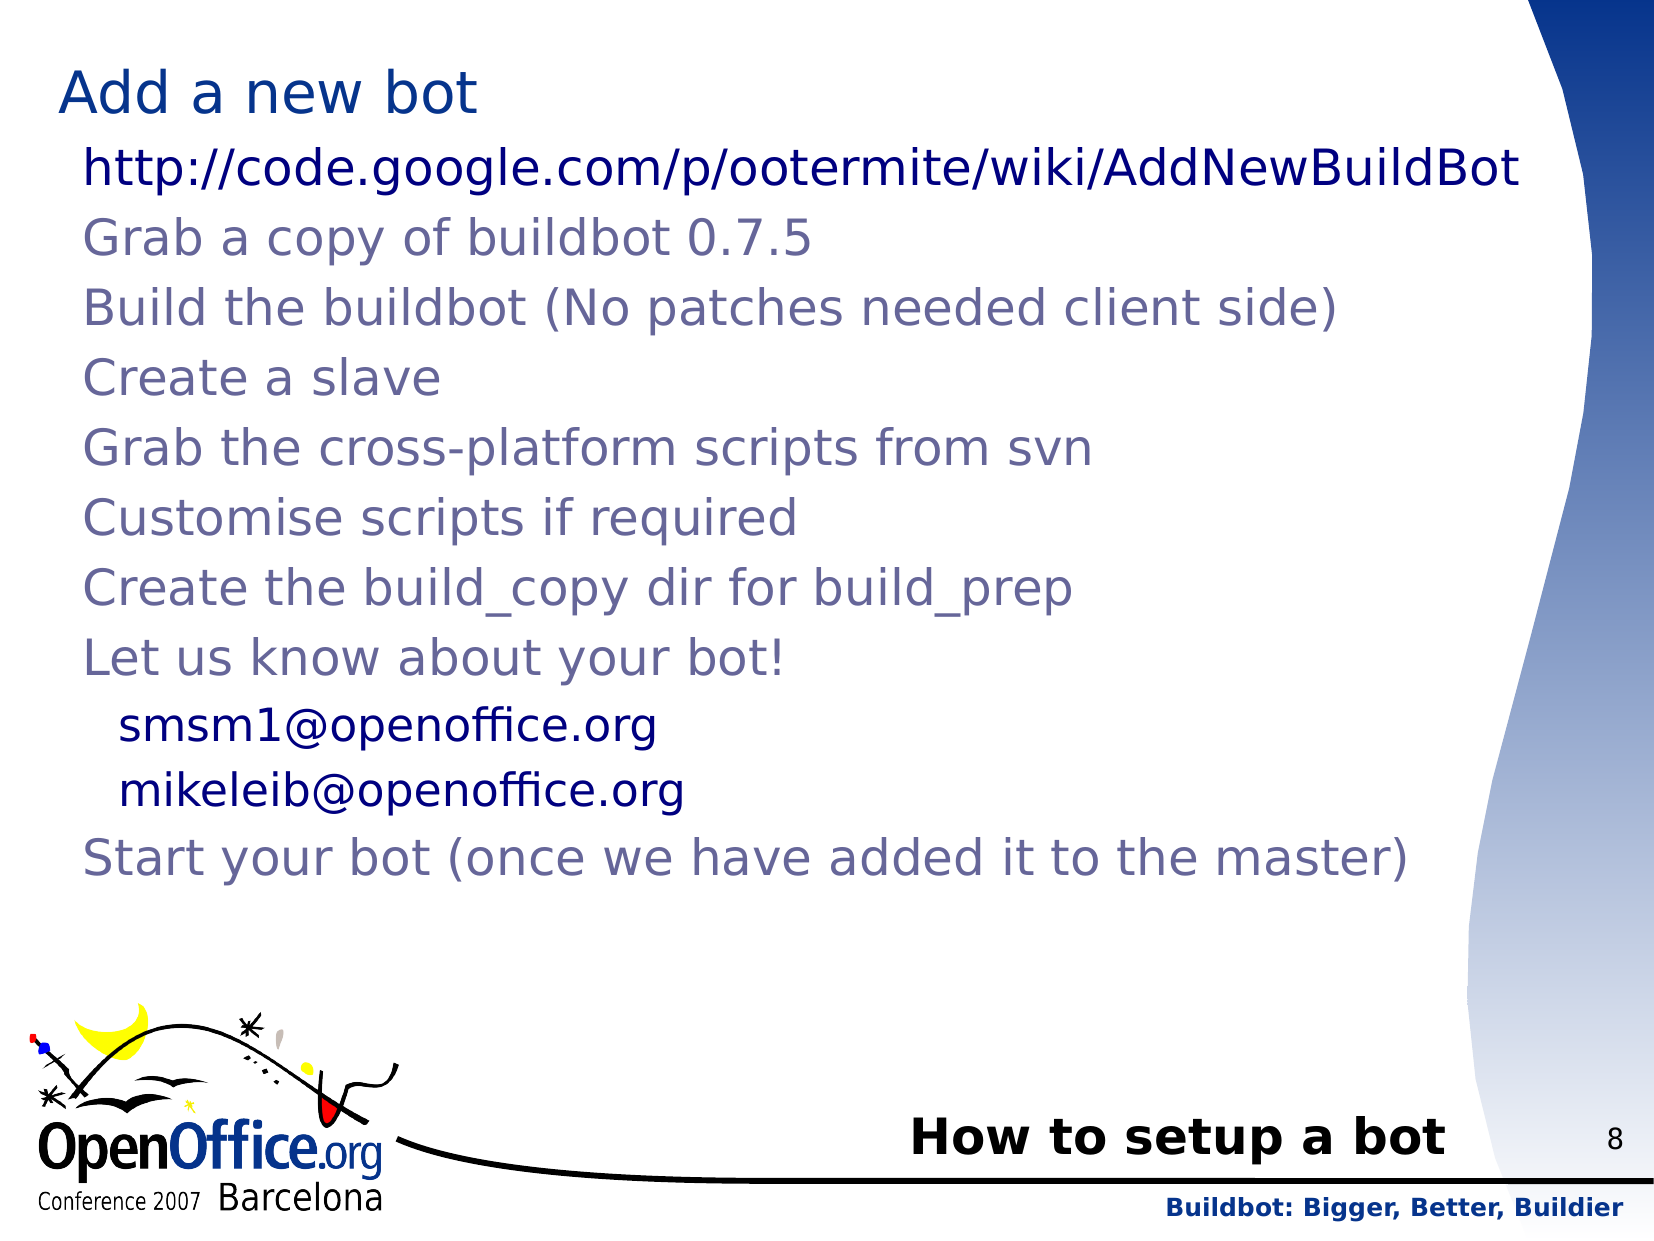

Add a new bot
http://code.google.com/p/ootermite/wiki/AddNewBuildBot
Grab a copy of buildbot 0.7.5
Build the buildbot (No patches needed client side)
Create a slave
Grab the cross-platform scripts from svn
Customise scripts if required
Create the build_copy dir for build_prep
Let us know about your bot!
smsm1@openoffice.org
mikeleib@openoffice.org
Start your bot (once we have added it to the master)
# How to setup a bot
8
Buildbot: Bigger, Better, Buildier